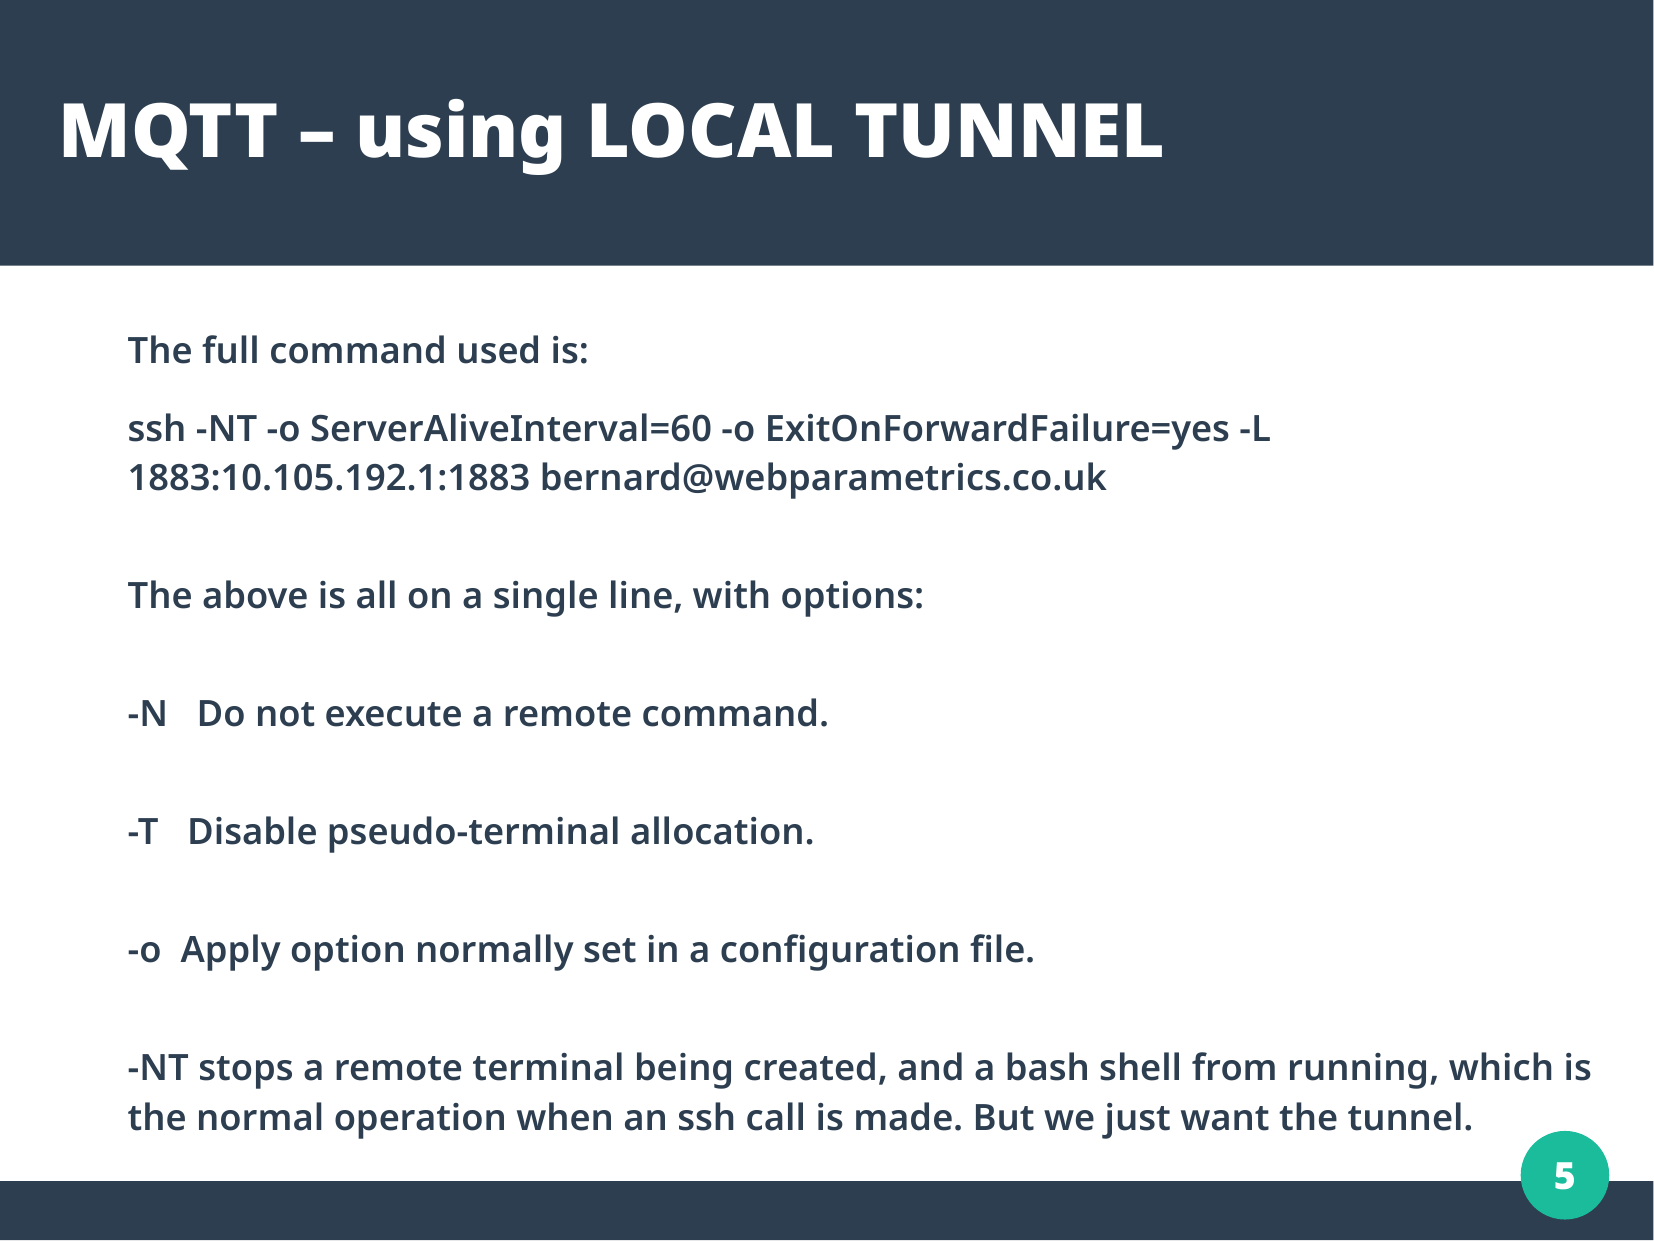

# MQTT – using LOCAL TUNNEL
The full command used is:
ssh -NT -o ServerAliveInterval=60 -o ExitOnForwardFailure=yes -L 1883:10.105.192.1:1883 bernard@webparametrics.co.uk
The above is all on a single line, with options:
-N Do not execute a remote command.
-T Disable pseudo-terminal allocation.
-o Apply option normally set in a configuration file.
-NT stops a remote terminal being created, and a bash shell from running, which is the normal operation when an ssh call is made. But we just want the tunnel.
5